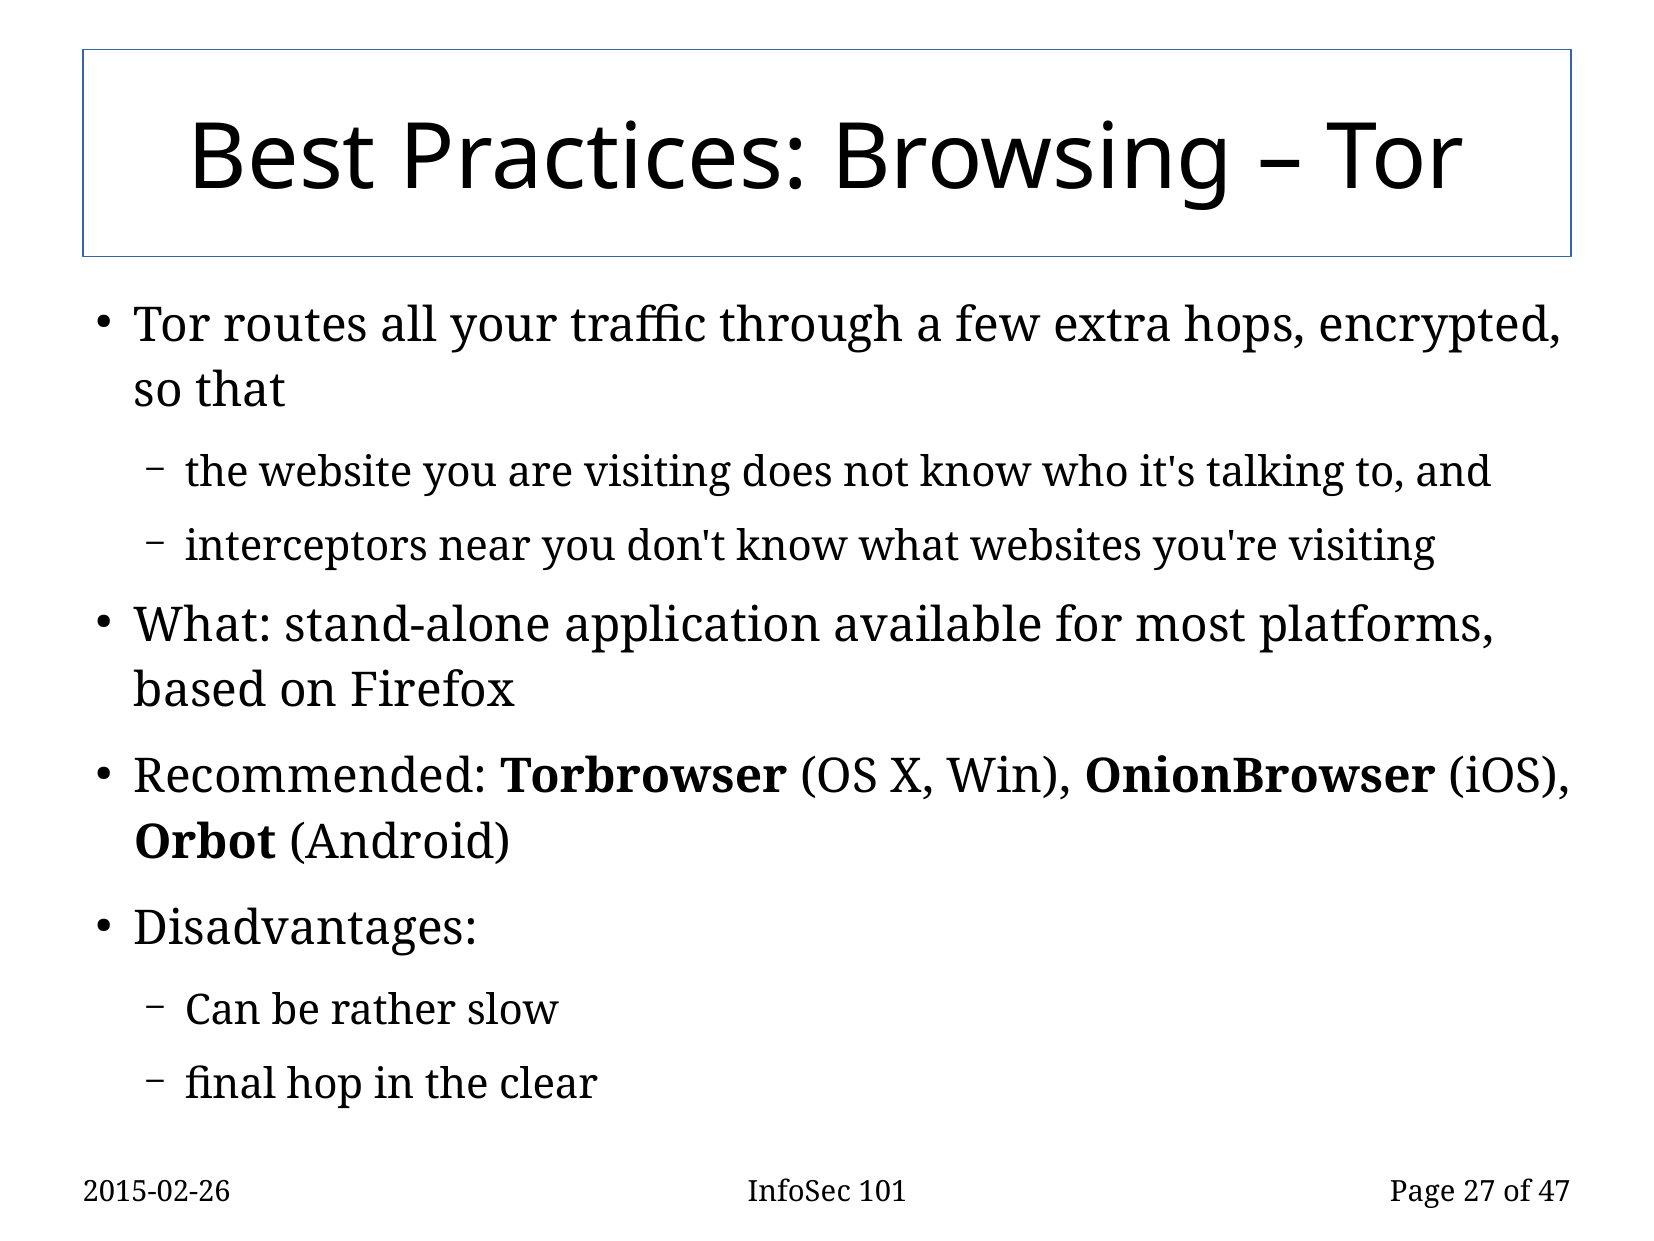

# Best Practices: Browsing – Tor
Tor routes all your traffic through a few extra hops, encrypted, so that
the website you are visiting does not know who it's talking to, and
interceptors near you don't know what websites you're visiting
What: stand-alone application available for most platforms, based on Firefox
Recommended: Torbrowser (OS X, Win), OnionBrowser (iOS), Orbot (Android)
Disadvantages:
Can be rather slow
final hop in the clear
2015-02-26
InfoSec 101
27